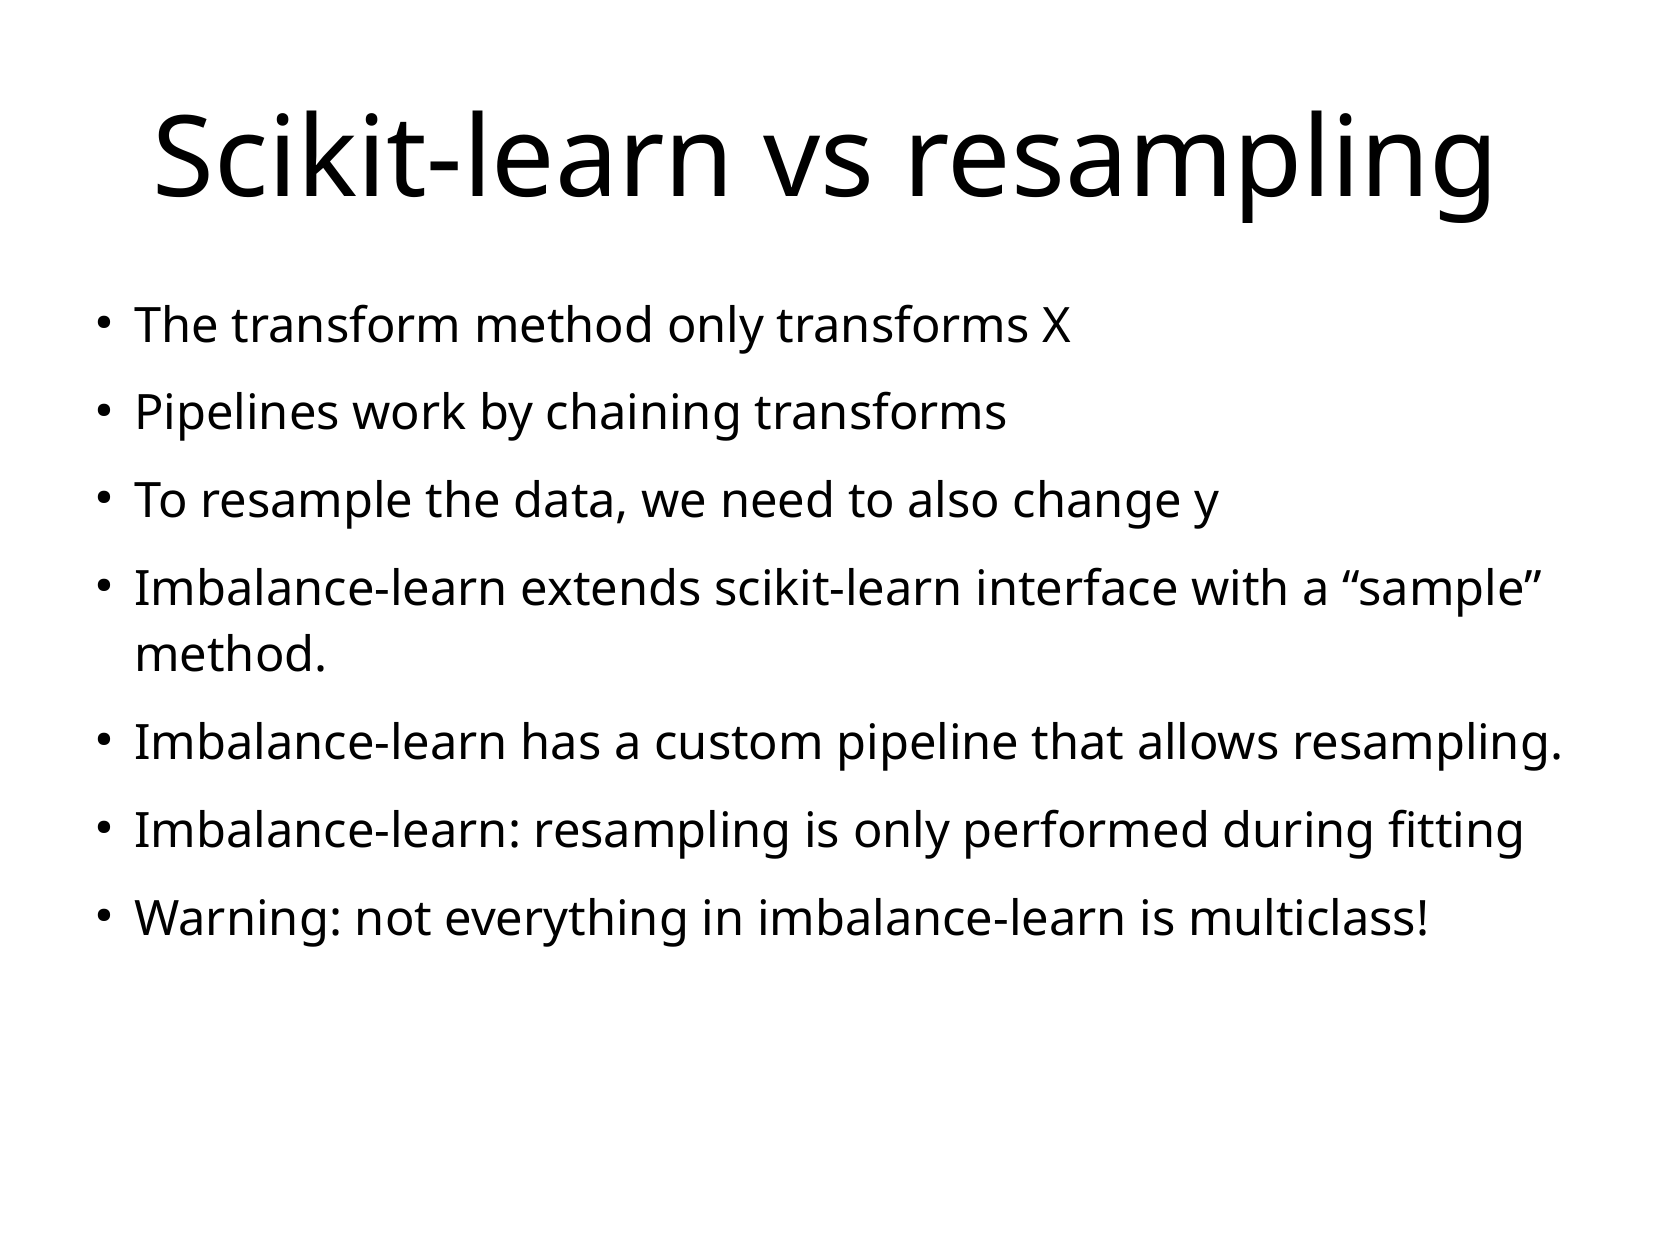

# Scikit-learn vs resampling
The transform method only transforms X
Pipelines work by chaining transforms
To resample the data, we need to also change y
Imbalance-learn extends scikit-learn interface with a “sample” method.
Imbalance-learn has a custom pipeline that allows resampling.
Imbalance-learn: resampling is only performed during fitting
Warning: not everything in imbalance-learn is multiclass!